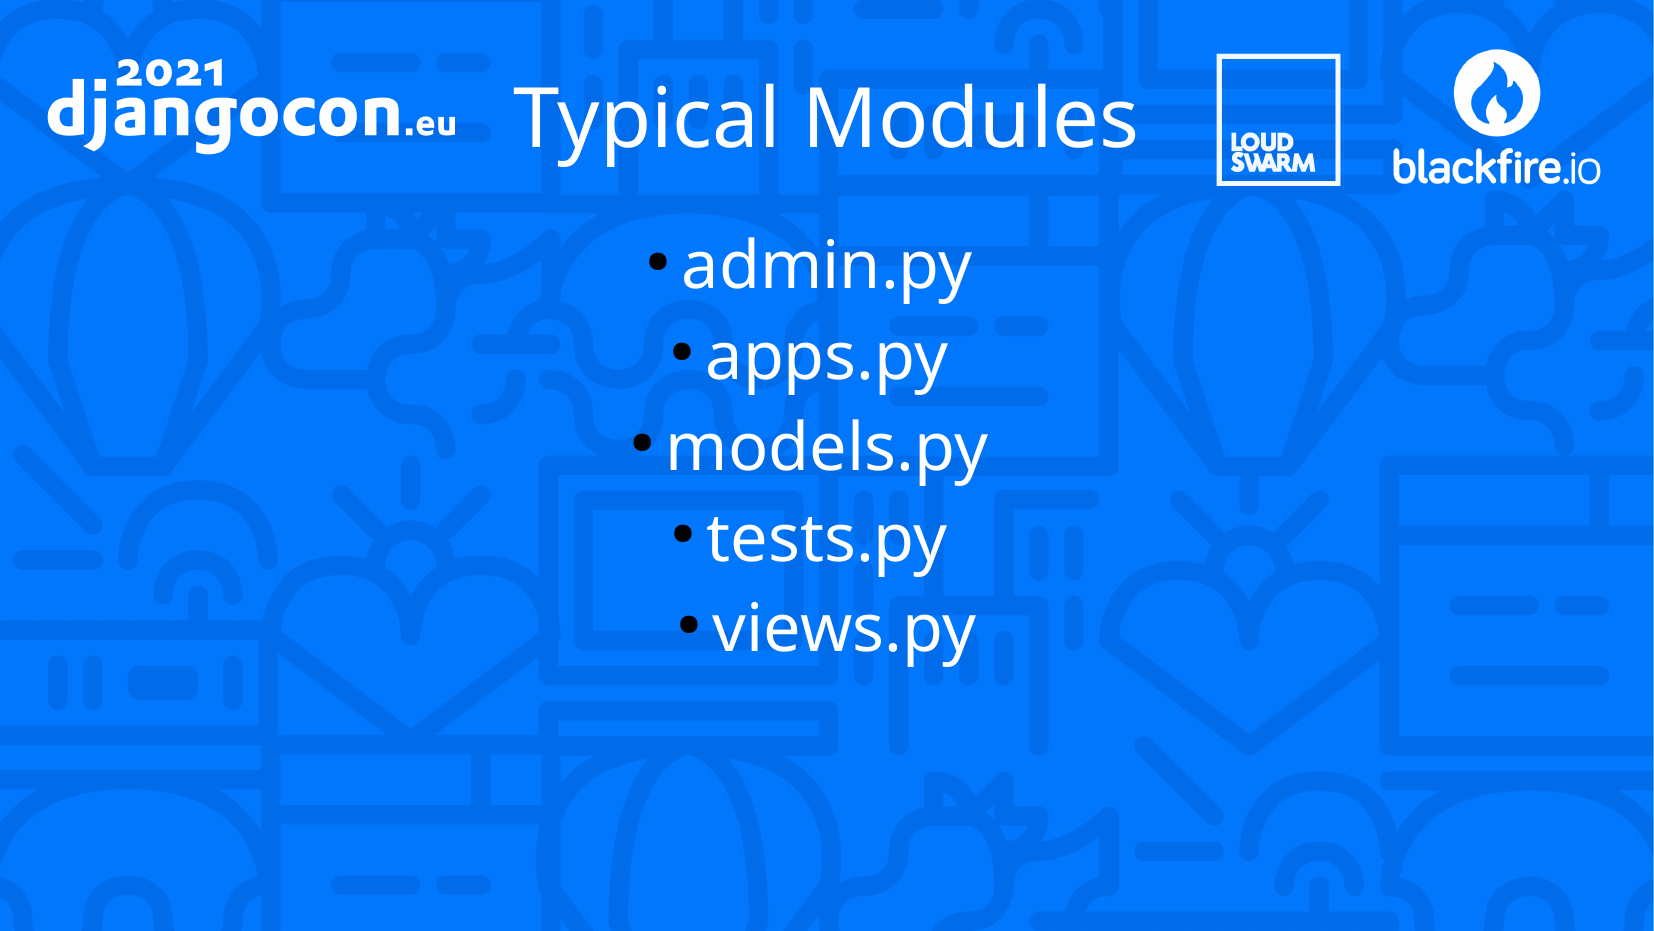

# Typical Modules
admin.py
apps.py
models.py
tests.py
views.py